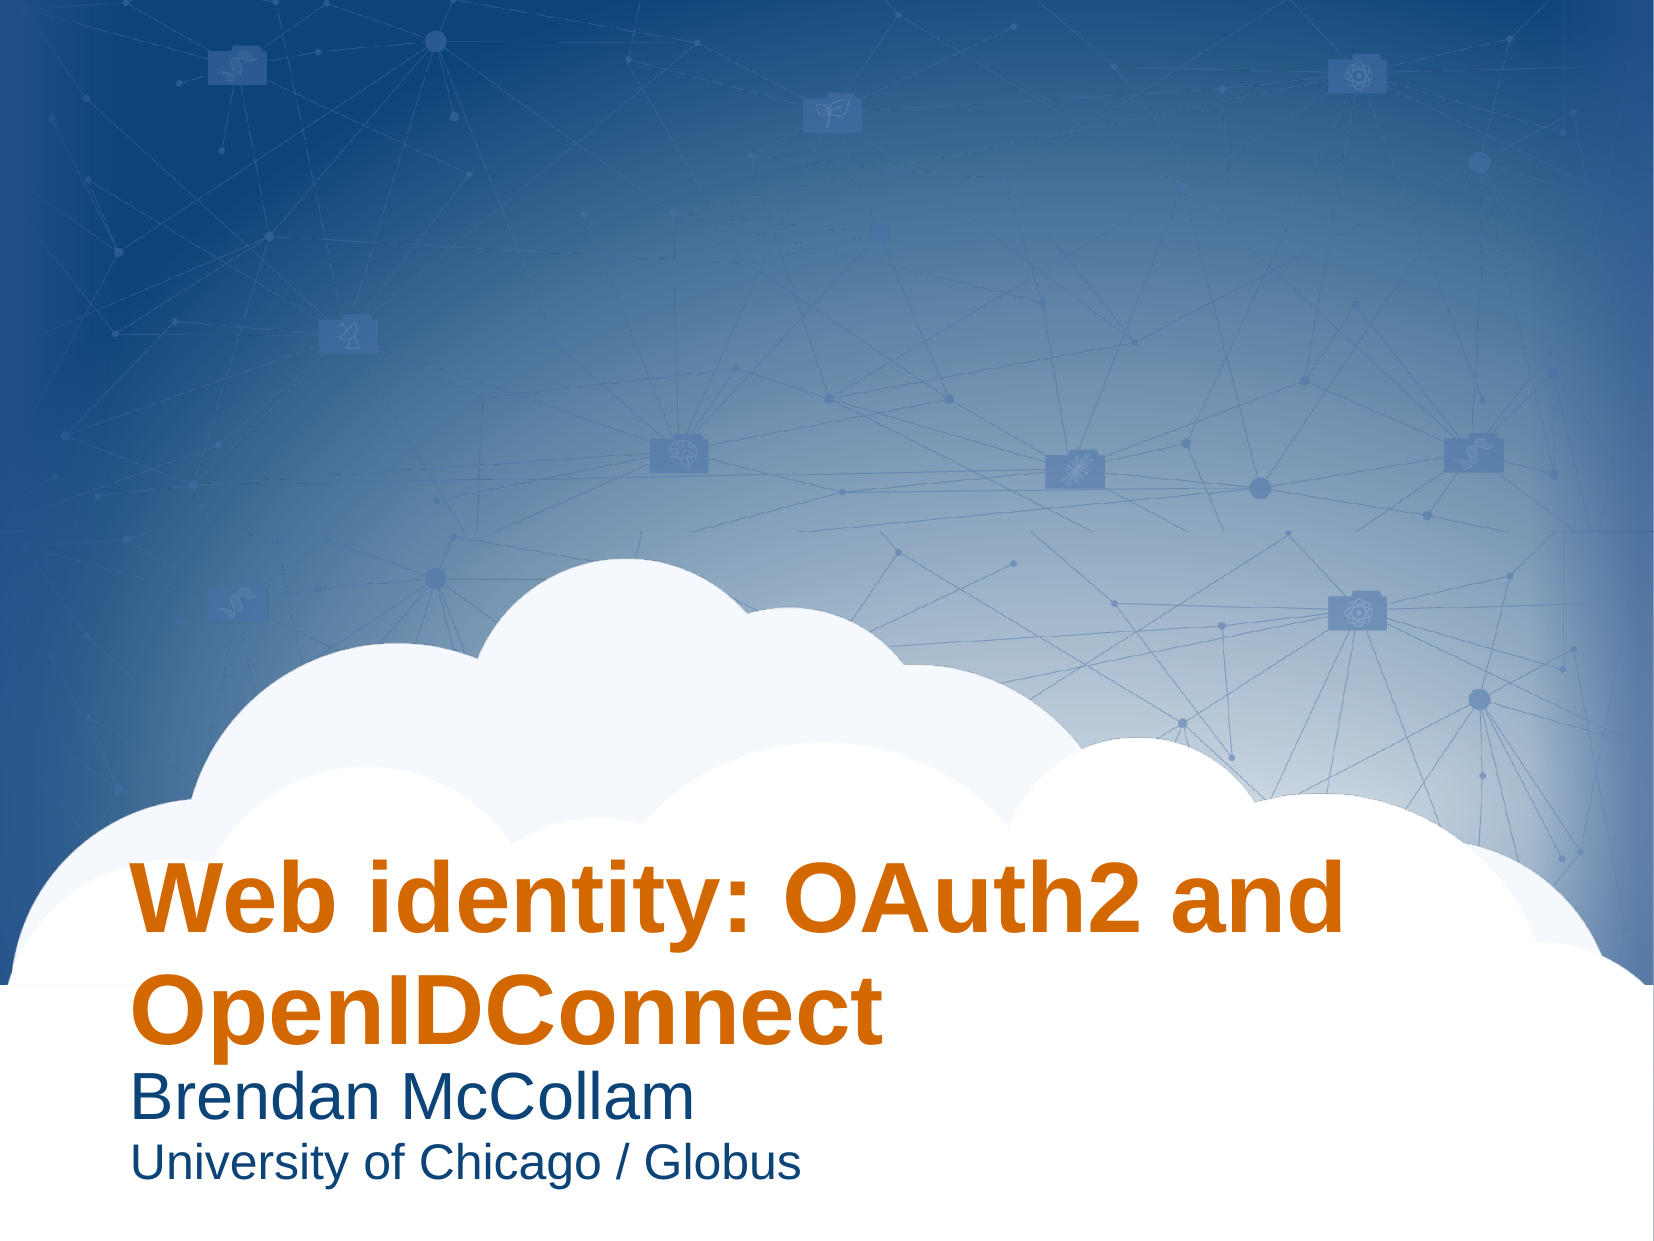

# Web identity: OAuth2 and OpenIDConnect
Brendan McCollam
University of Chicago / Globus